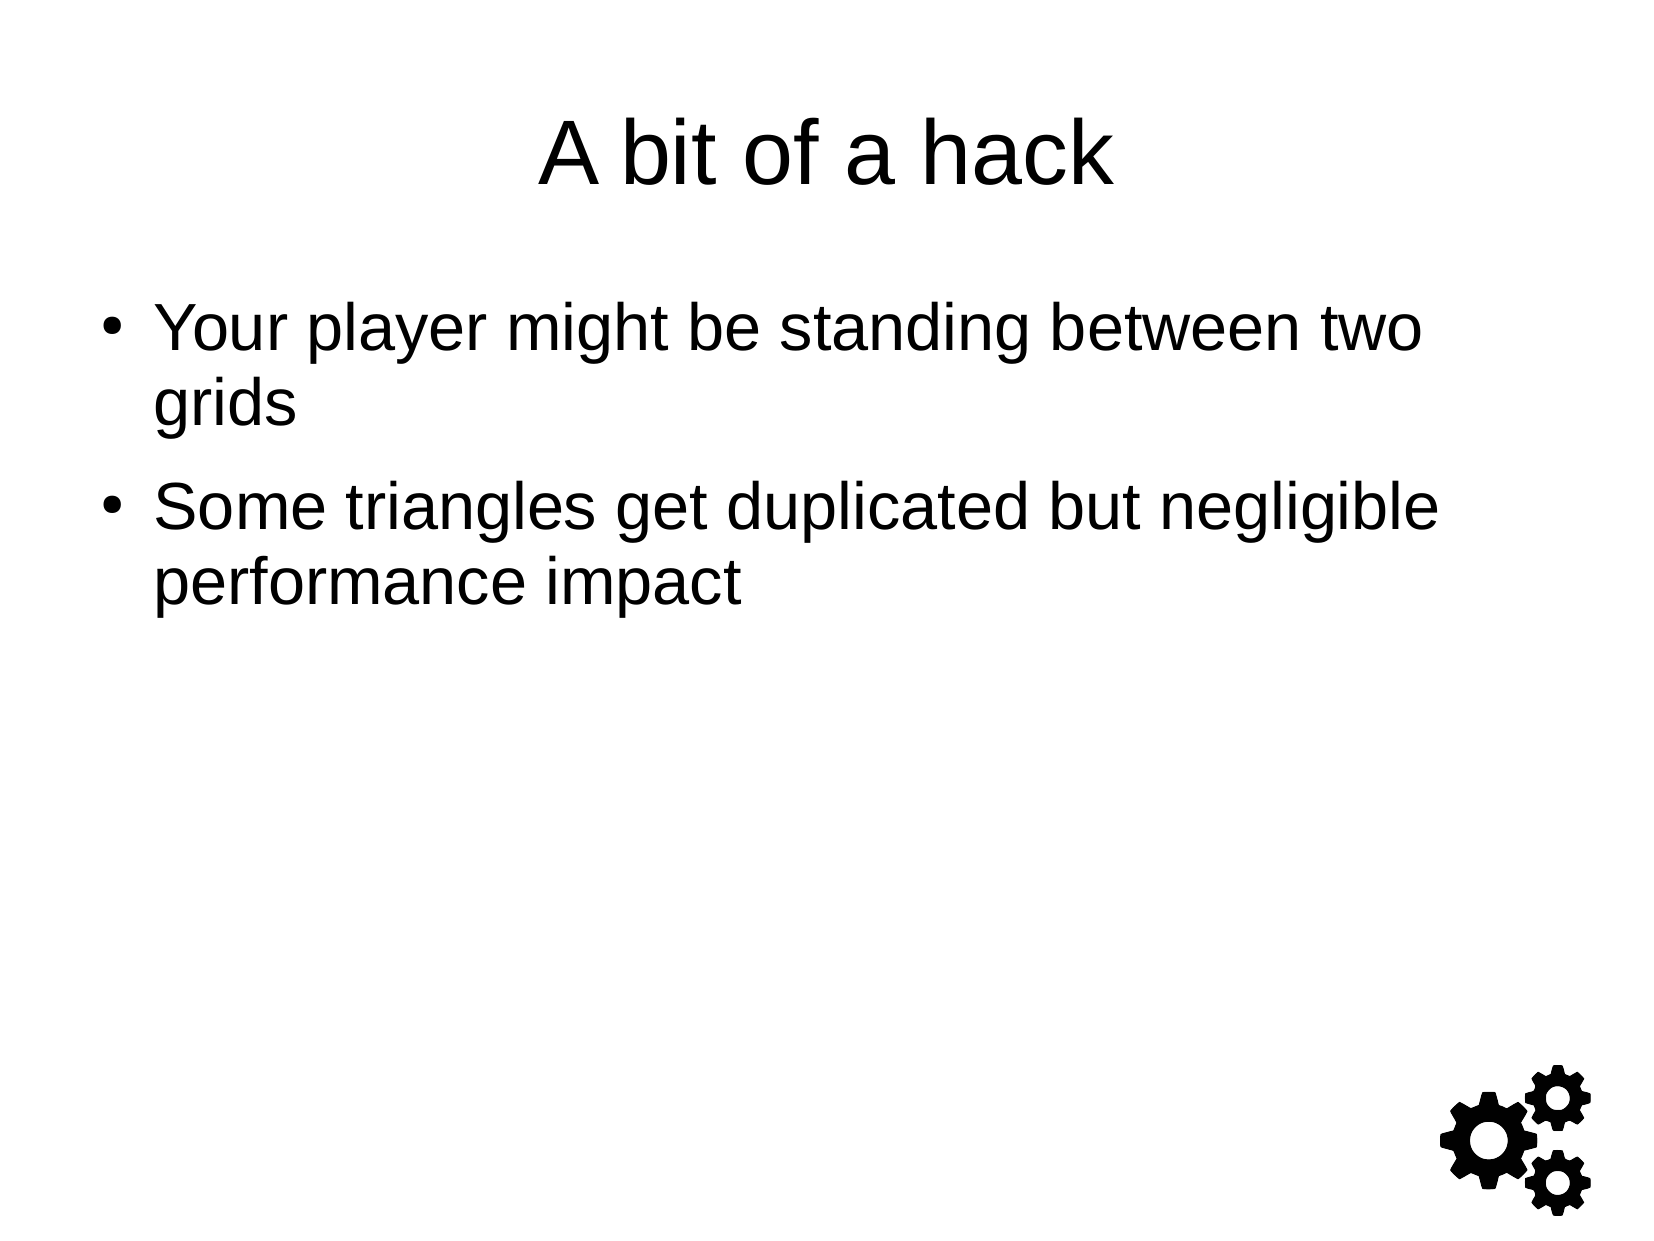

# A bit of a hack
Your player might be standing between two grids
Some triangles get duplicated but negligible performance impact